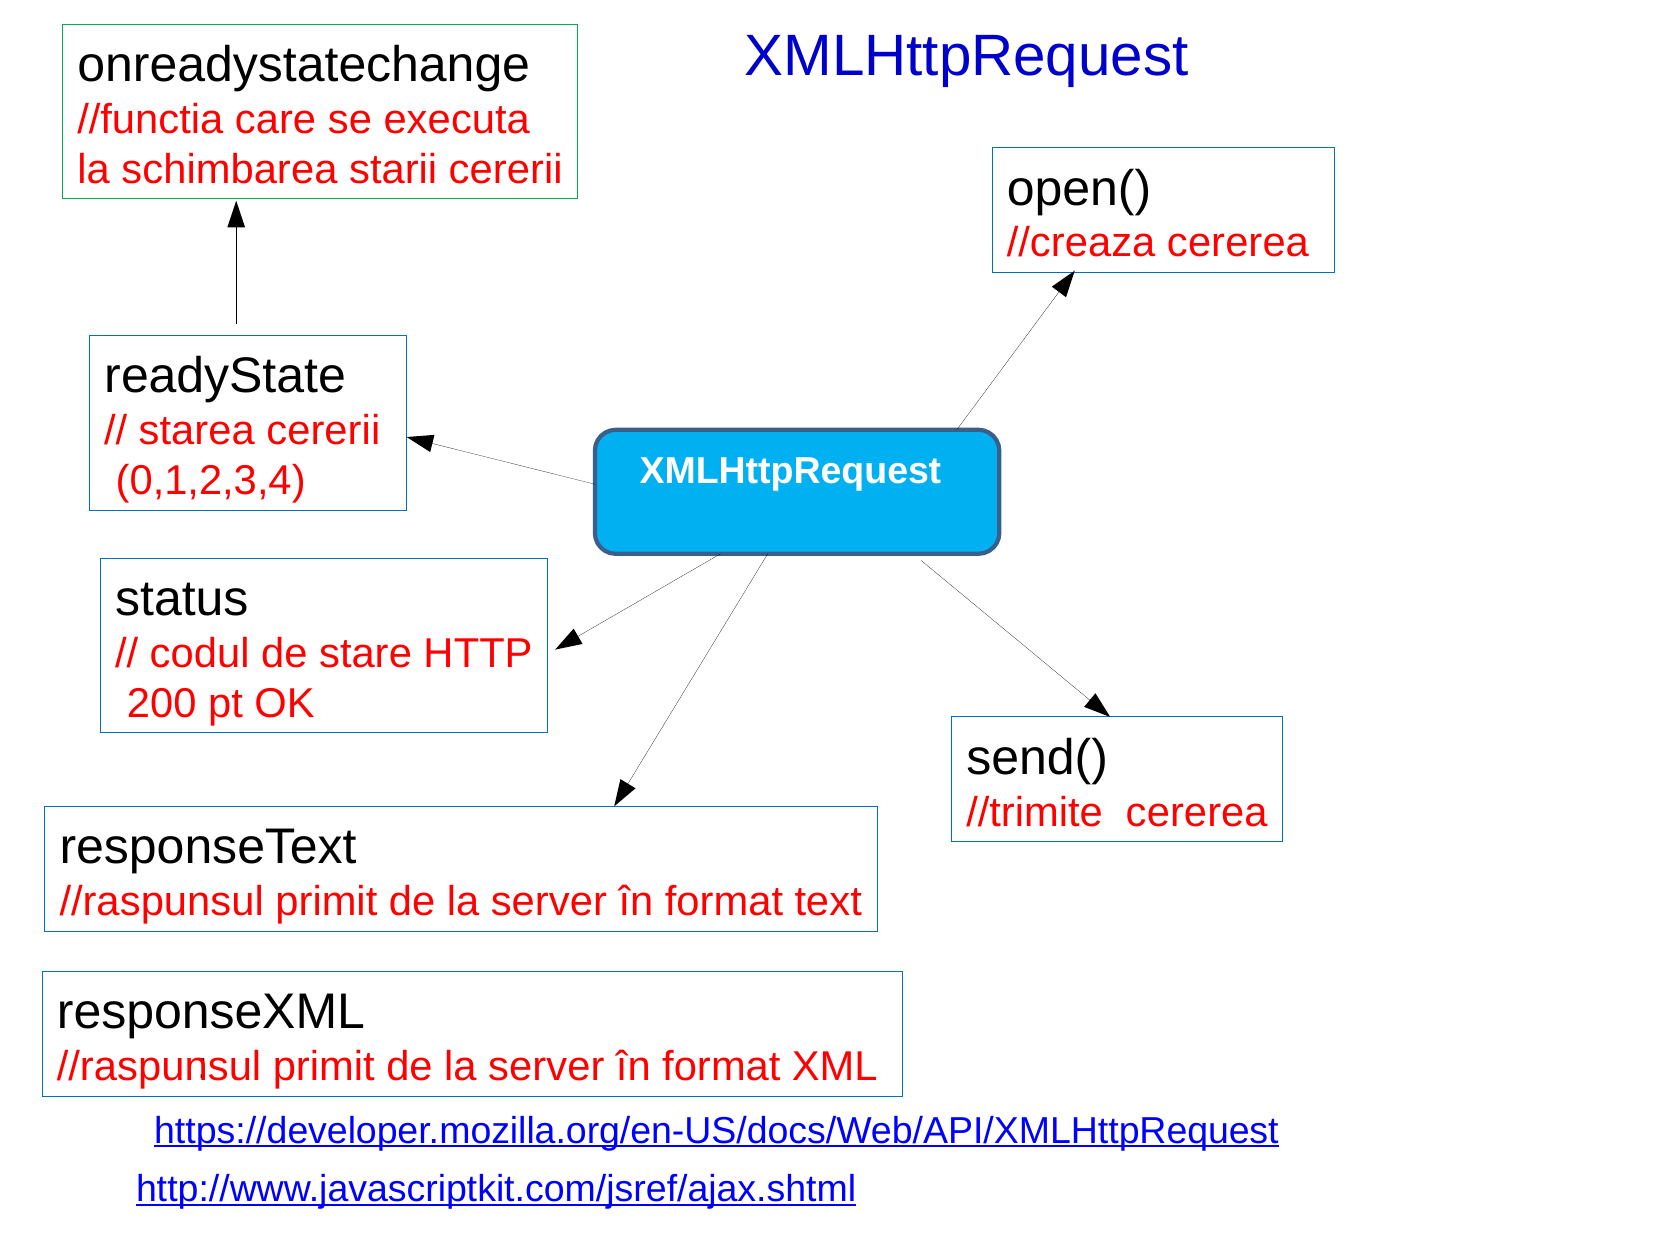

XMLHttpRequest
onreadystatechange
//functia care se executa
la schimbarea starii cererii
open()
//creaza cererea
readyState
// starea cererii
 (0,1,2,3,4)
XMLHttpRequest
status
// codul de stare HTTP
 200 pt OK
send()
//trimite cererea
responseText
//raspunsul primit de la server în format text
responseXML
//raspunsul primit de la server în format XML
:
https://developer.mozilla.org/en-US/docs/Web/API/XMLHttpRequest
http://www.javascriptkit.com/jsref/ajax.shtml